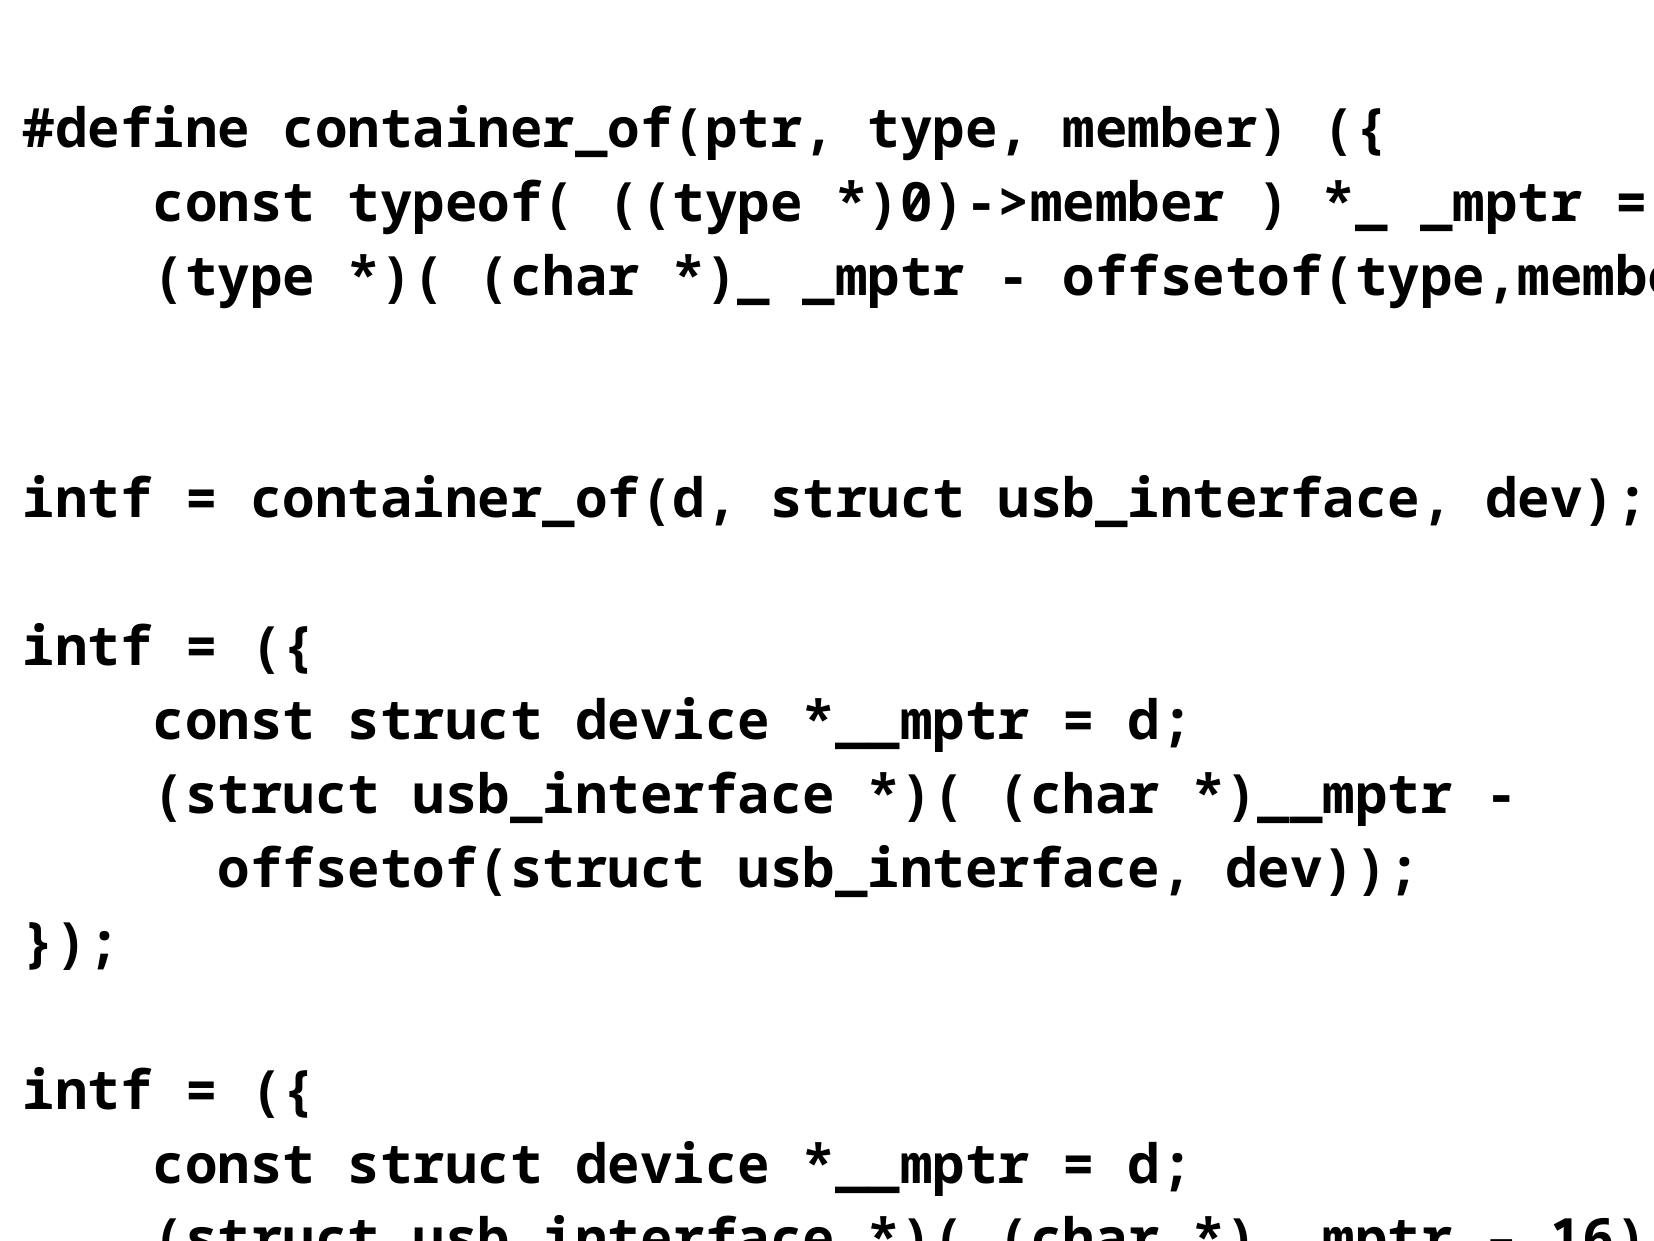

#define container_of(ptr, type, member) ({ \
 const typeof( ((type *)0)->member ) *_ _mptr = (ptr); \
 (type *)( (char *)_ _mptr - offsetof(type,member) );})
intf = container_of(d, struct usb_interface, dev);
intf = ({
 const struct device *__mptr = d;
 (struct usb_interface *)( (char *)__mptr -
 offsetof(struct usb_interface, dev));
});
intf = ({
 const struct device *__mptr = d;
 (struct usb_interface *)( (char *)__mptr – 16));
});
intf = *d - 16;